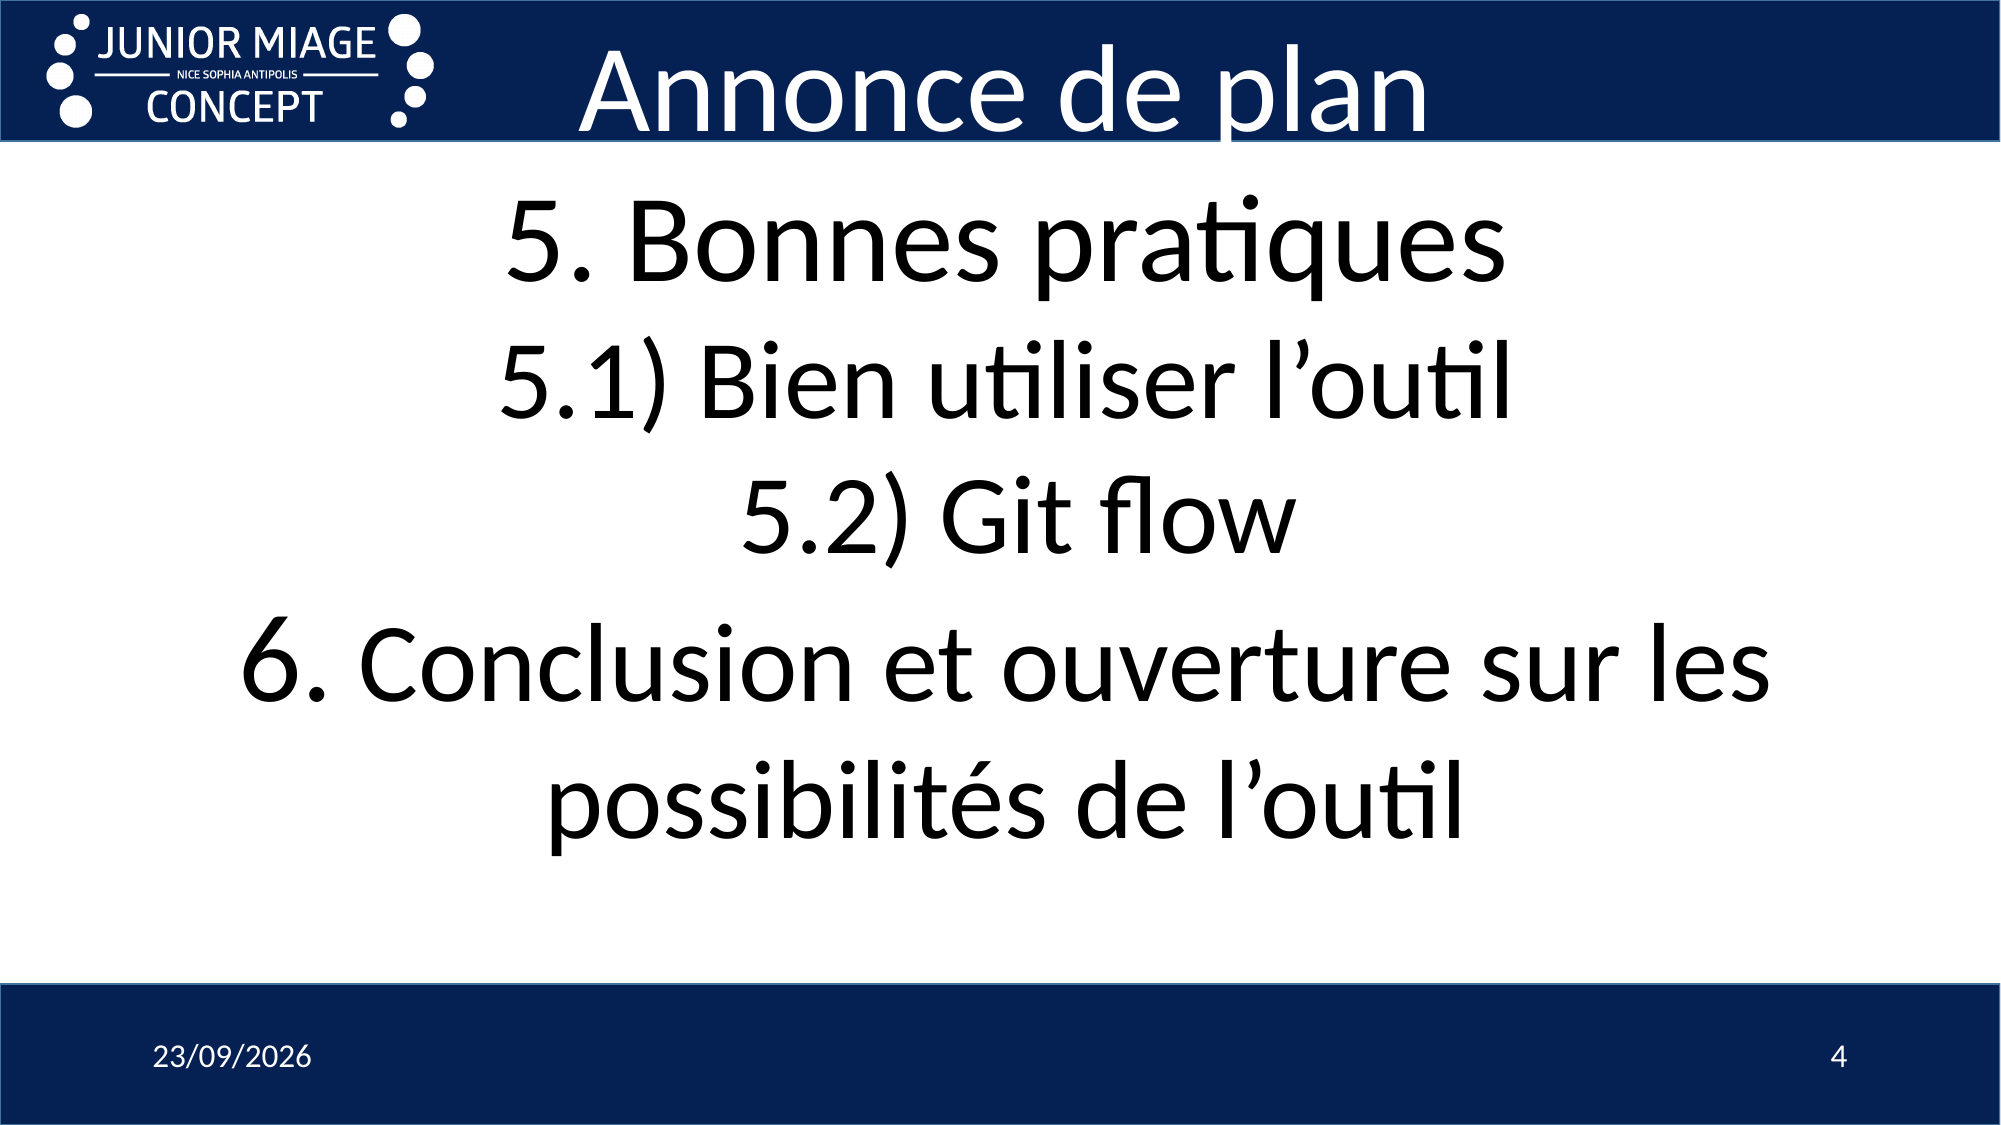

Annonce de plan
5. Bonnes pratiques
5.1) Bien utiliser l’outil
 5.2) Git flow
6. Conclusion et ouverture sur les possibilités de l’outil
#